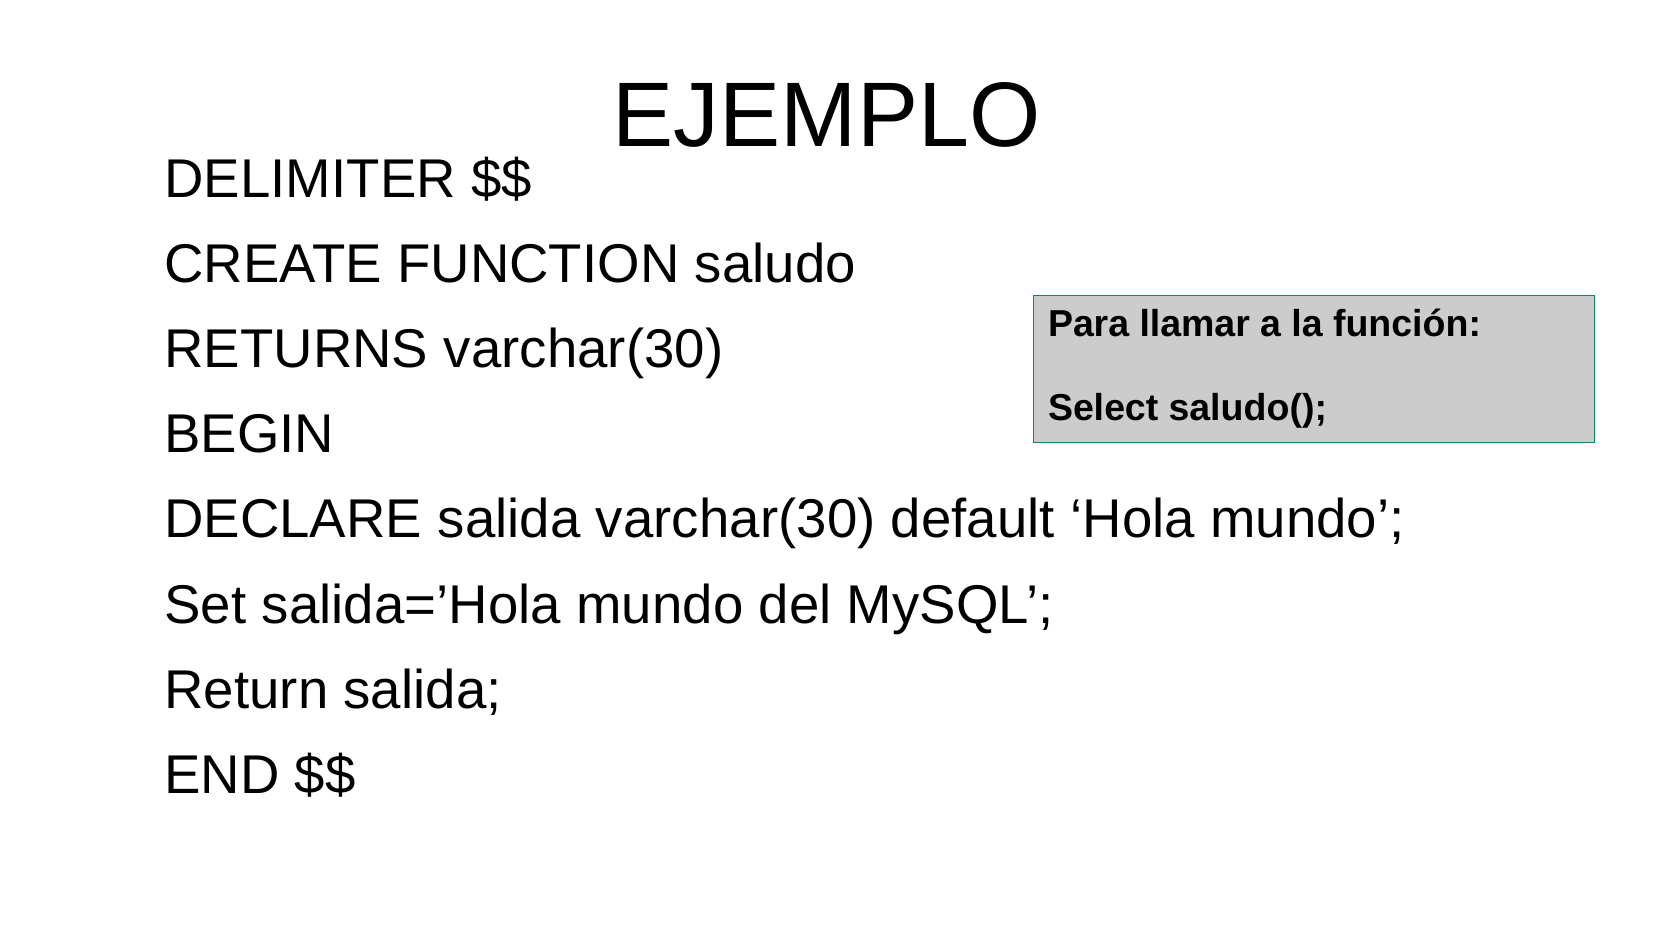

# EJEMPLO
DELIMITER $$
CREATE FUNCTION saludo
RETURNS varchar(30)
BEGIN
DECLARE salida varchar(30) default ‘Hola mundo’;
Set salida=’Hola mundo del MySQL’;
Return salida;
END $$
Para llamar a la función:
Select saludo();